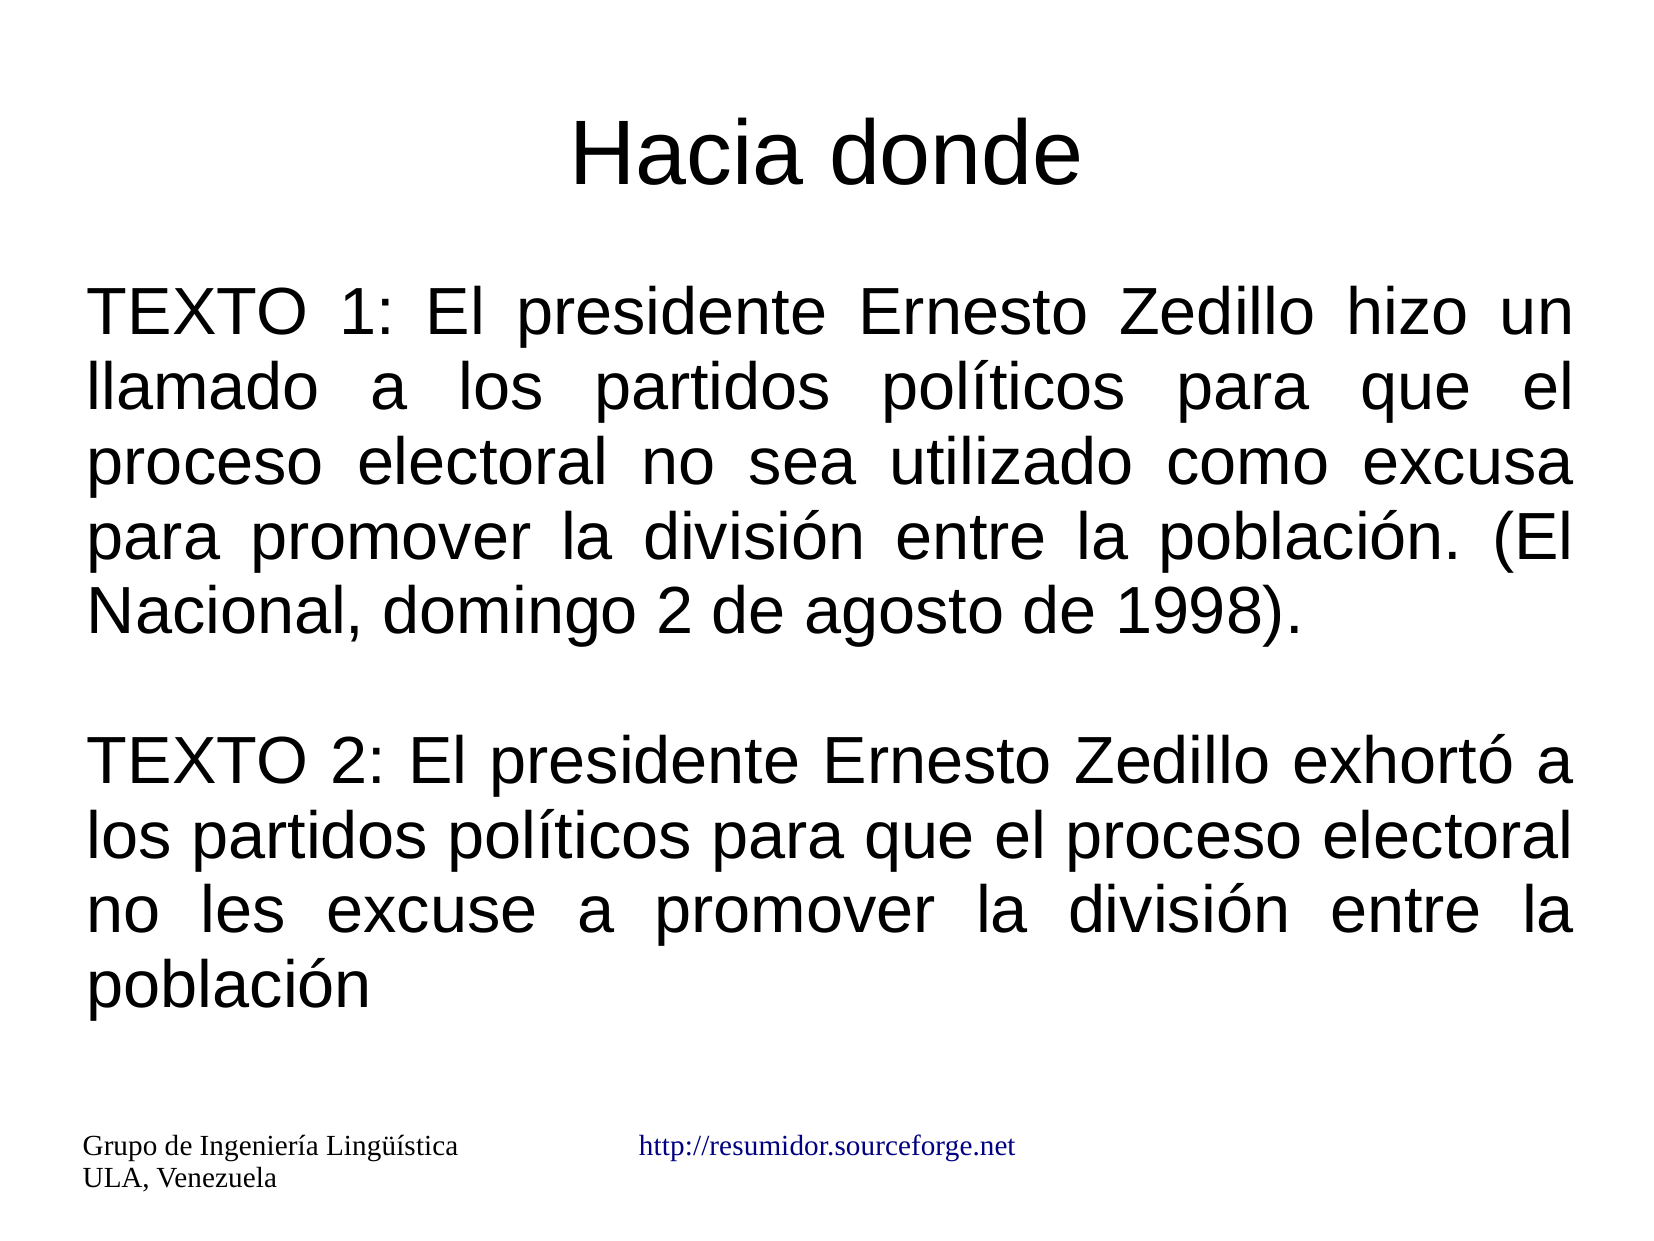

# Hacia donde
TEXTO 1: El presidente Ernesto Zedillo hizo un llamado a los partidos políticos para que el proceso electoral no sea utilizado como excusa para promover la división entre la población. (El Nacional, domingo 2 de agosto de 1998).
TEXTO 2: El presidente Ernesto Zedillo exhortó a los partidos políticos para que el proceso electoral no les excuse a promover la división entre la población